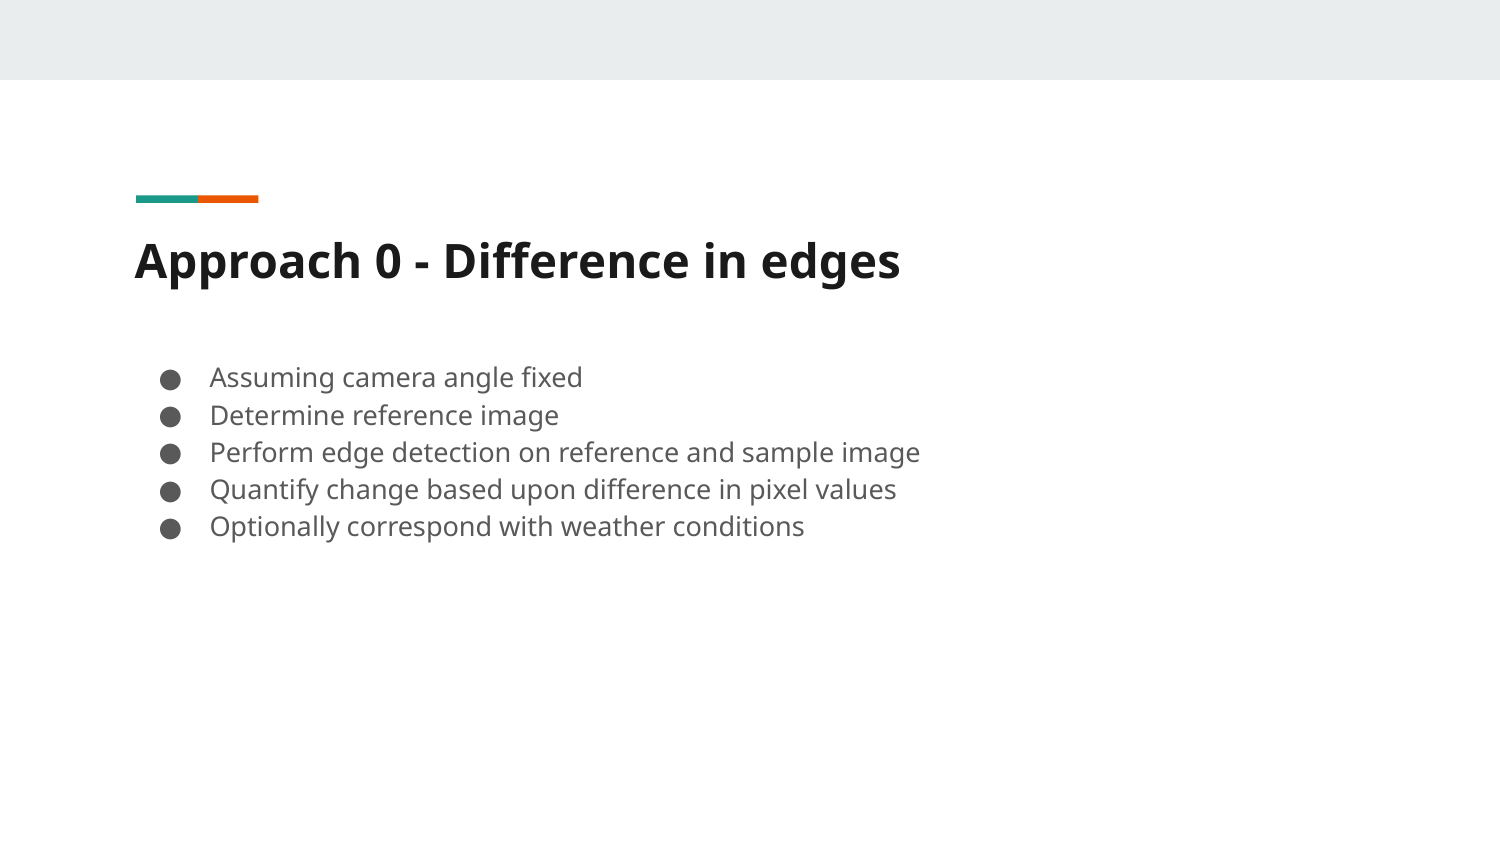

# Approach 0 - Difference in edges
Assuming camera angle fixed
Determine reference image
Perform edge detection on reference and sample image
Quantify change based upon difference in pixel values
Optionally correspond with weather conditions